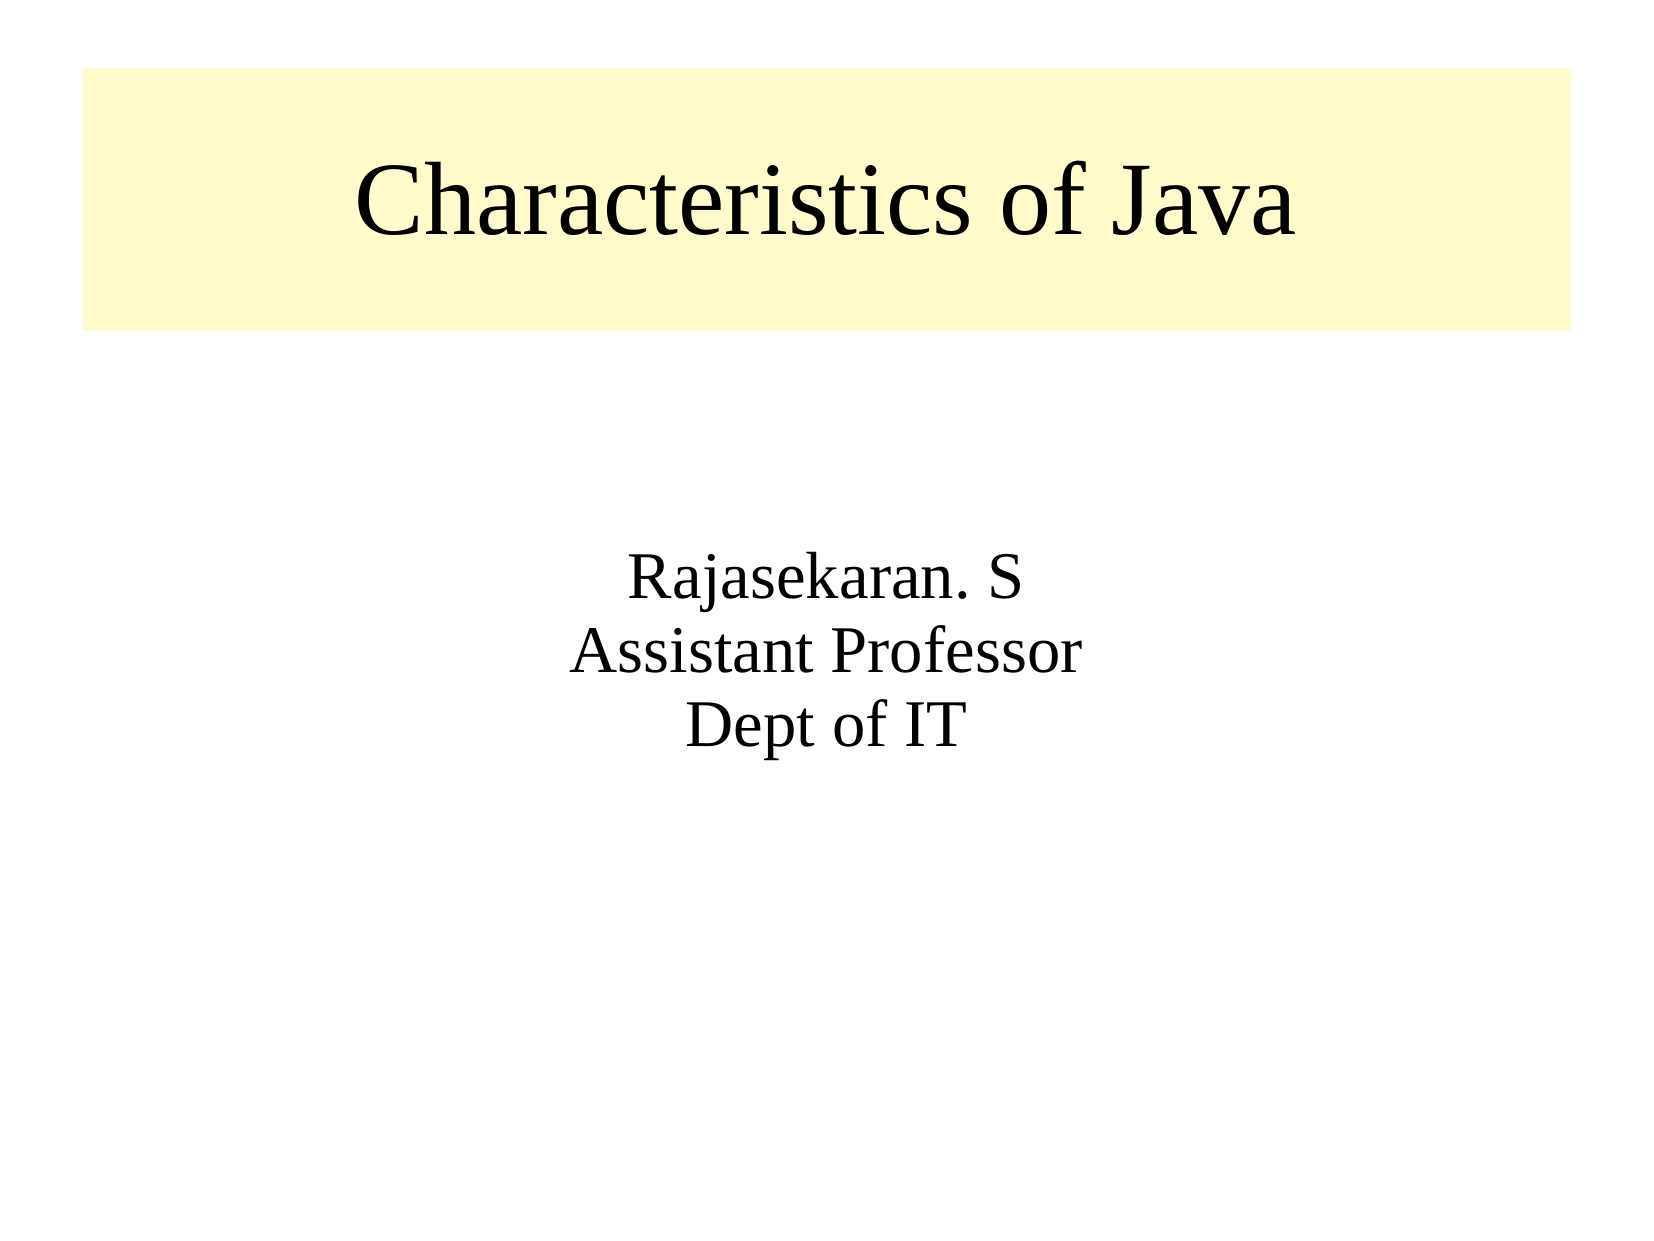

# Characteristics of Java
Rajasekaran. S
Assistant Professor
Dept of IT